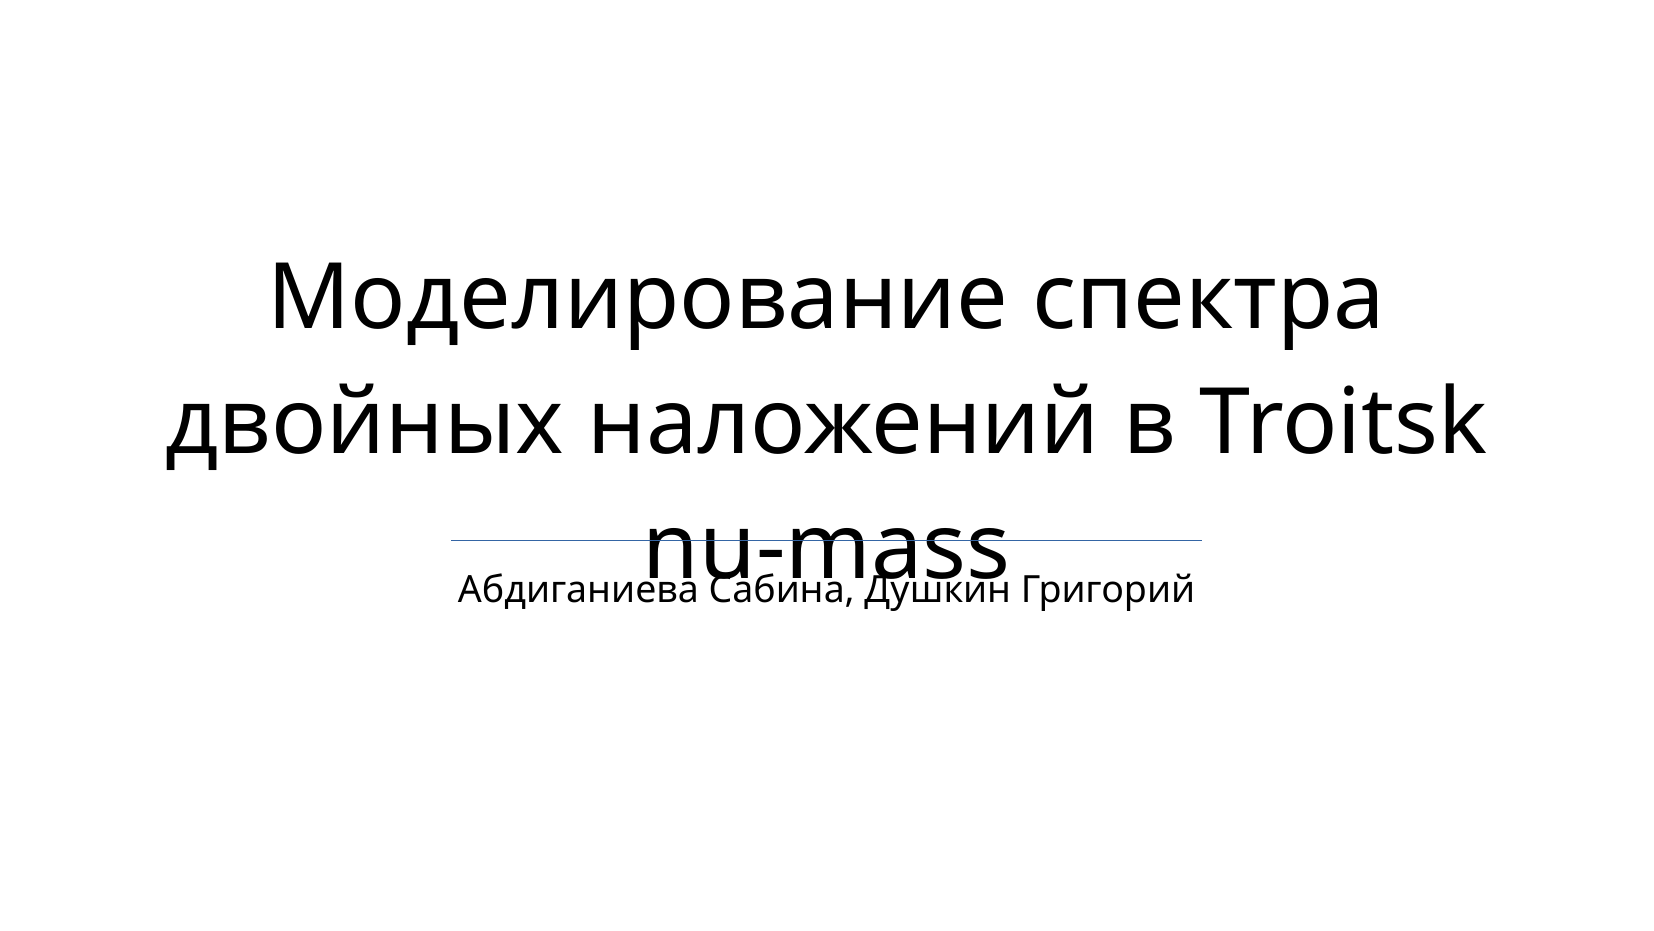

# Моделирование спектра двойных наложений в Troitsk nu-mass
Абдиганиева Сабина, Душкин Григорий